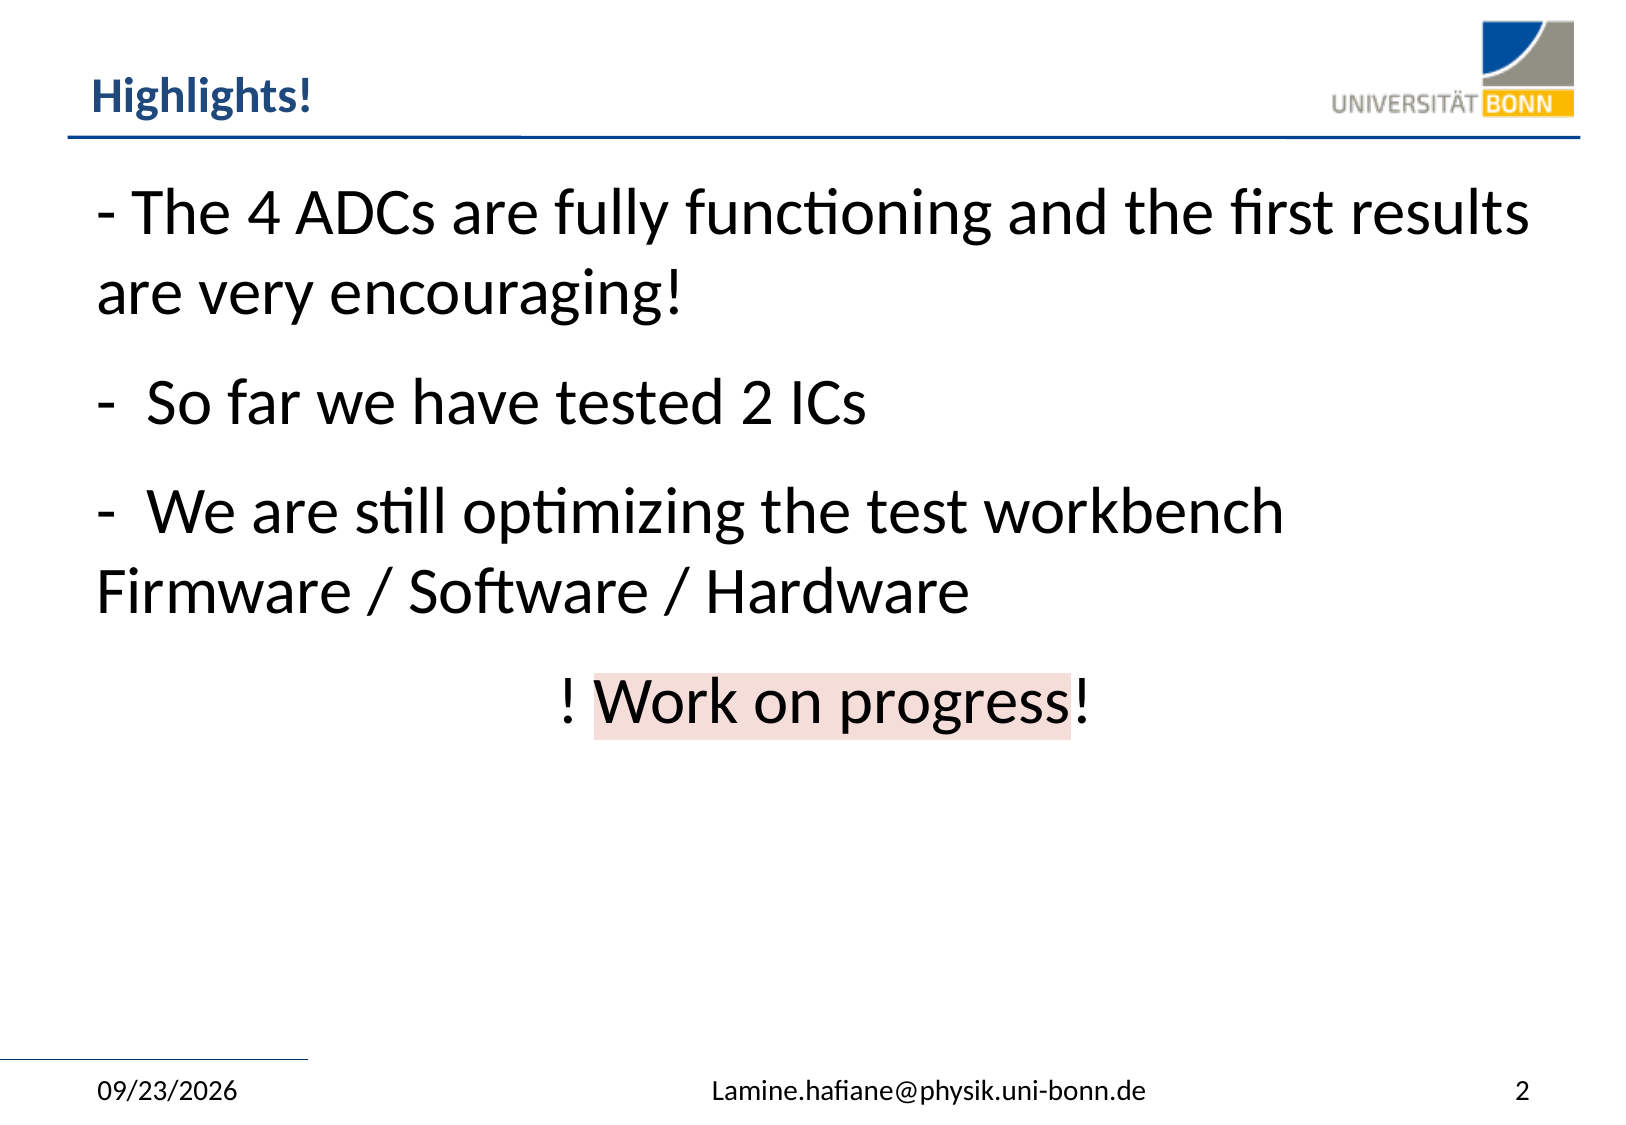

Highlights!
# - The 4 ADCs are fully functioning and the first results are very encouraging!
- So far we have tested 2 ICs
- We are still optimizing the test workbench Firmware / Software / Hardware
! Work on progress!
Lamine.hafiane@physik.uni-bonn.de